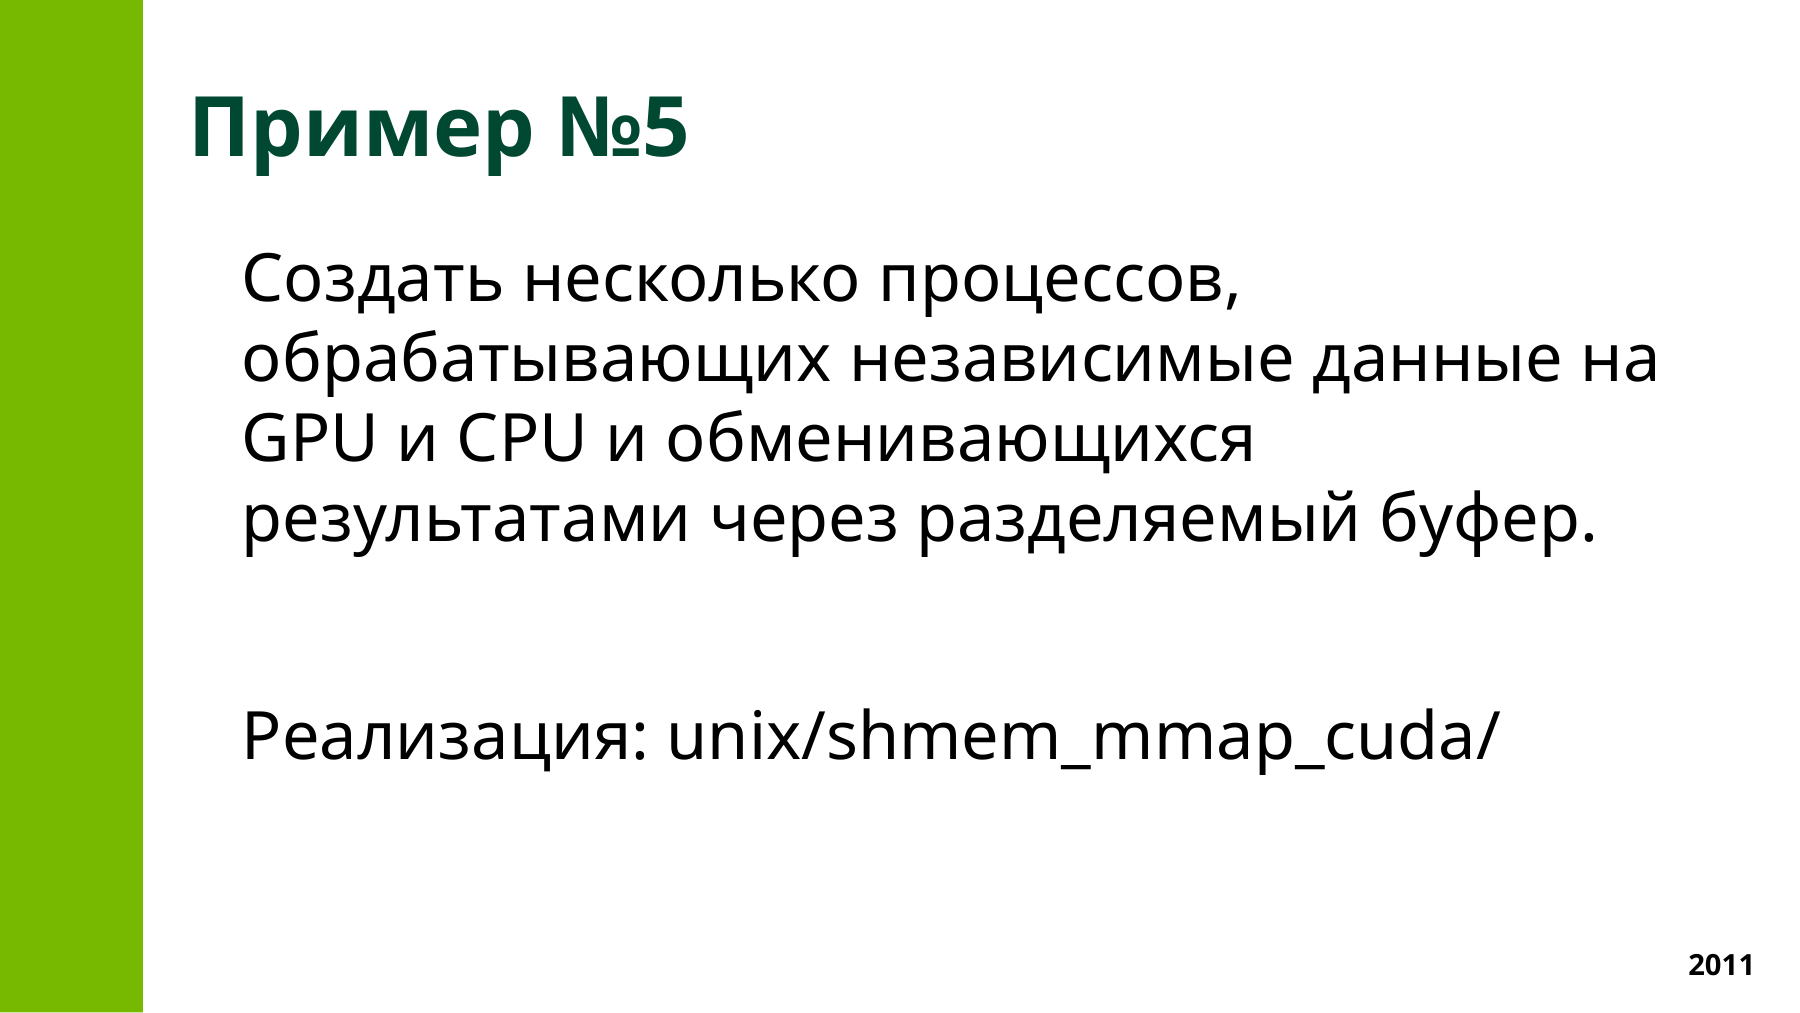

Пример №5
# Создать несколько процессов, обрабатывающих независимые данные на GPU и CPU и обменивающихся результатами через разделяемый буфер.
Реализация: unix/shmem_mmap_cuda/